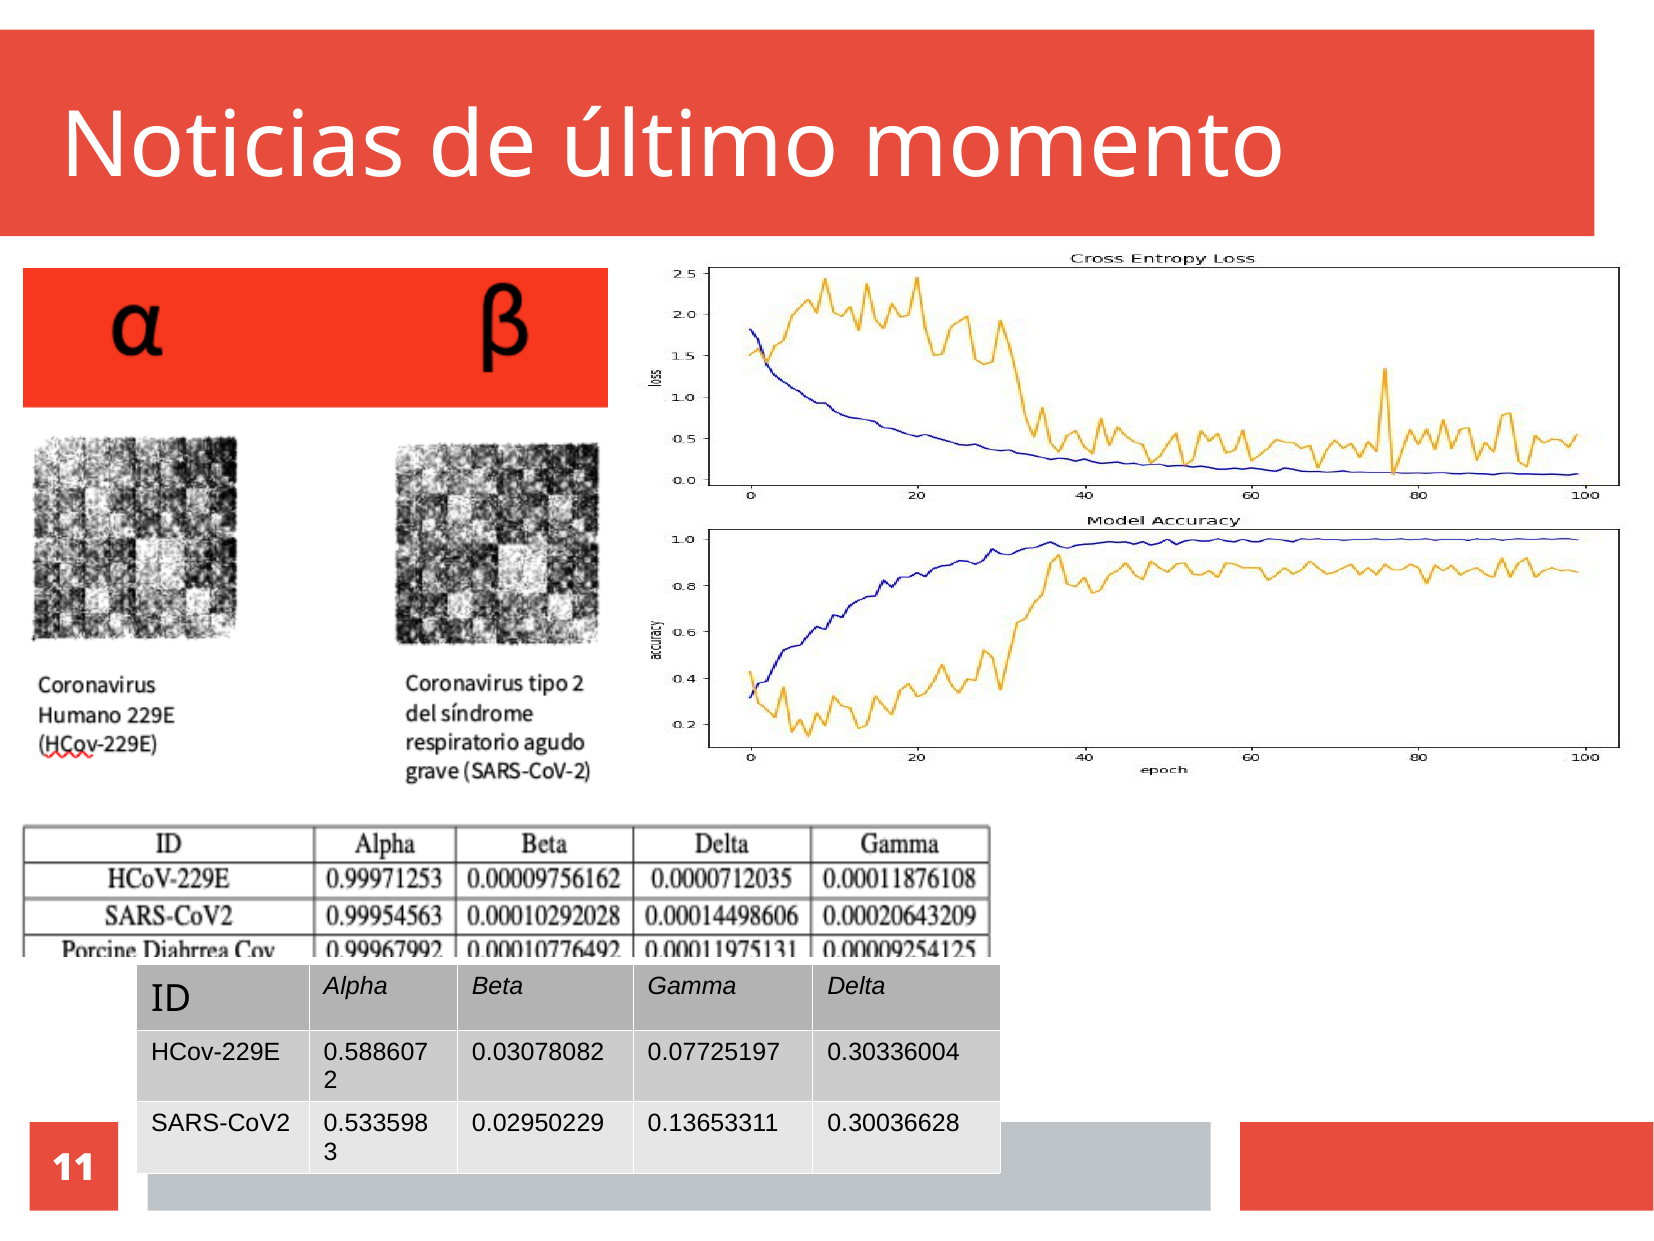

Noticias de último momento
| ID | Alpha | Beta | Gamma | Delta |
| --- | --- | --- | --- | --- |
| HCov-229E | 0.5886072 | 0.03078082 | 0.07725197 | 0.30336004 |
| SARS-CoV2 | 0.5335983 | 0.02950229 | 0.13653311 | 0.30036628 |
11